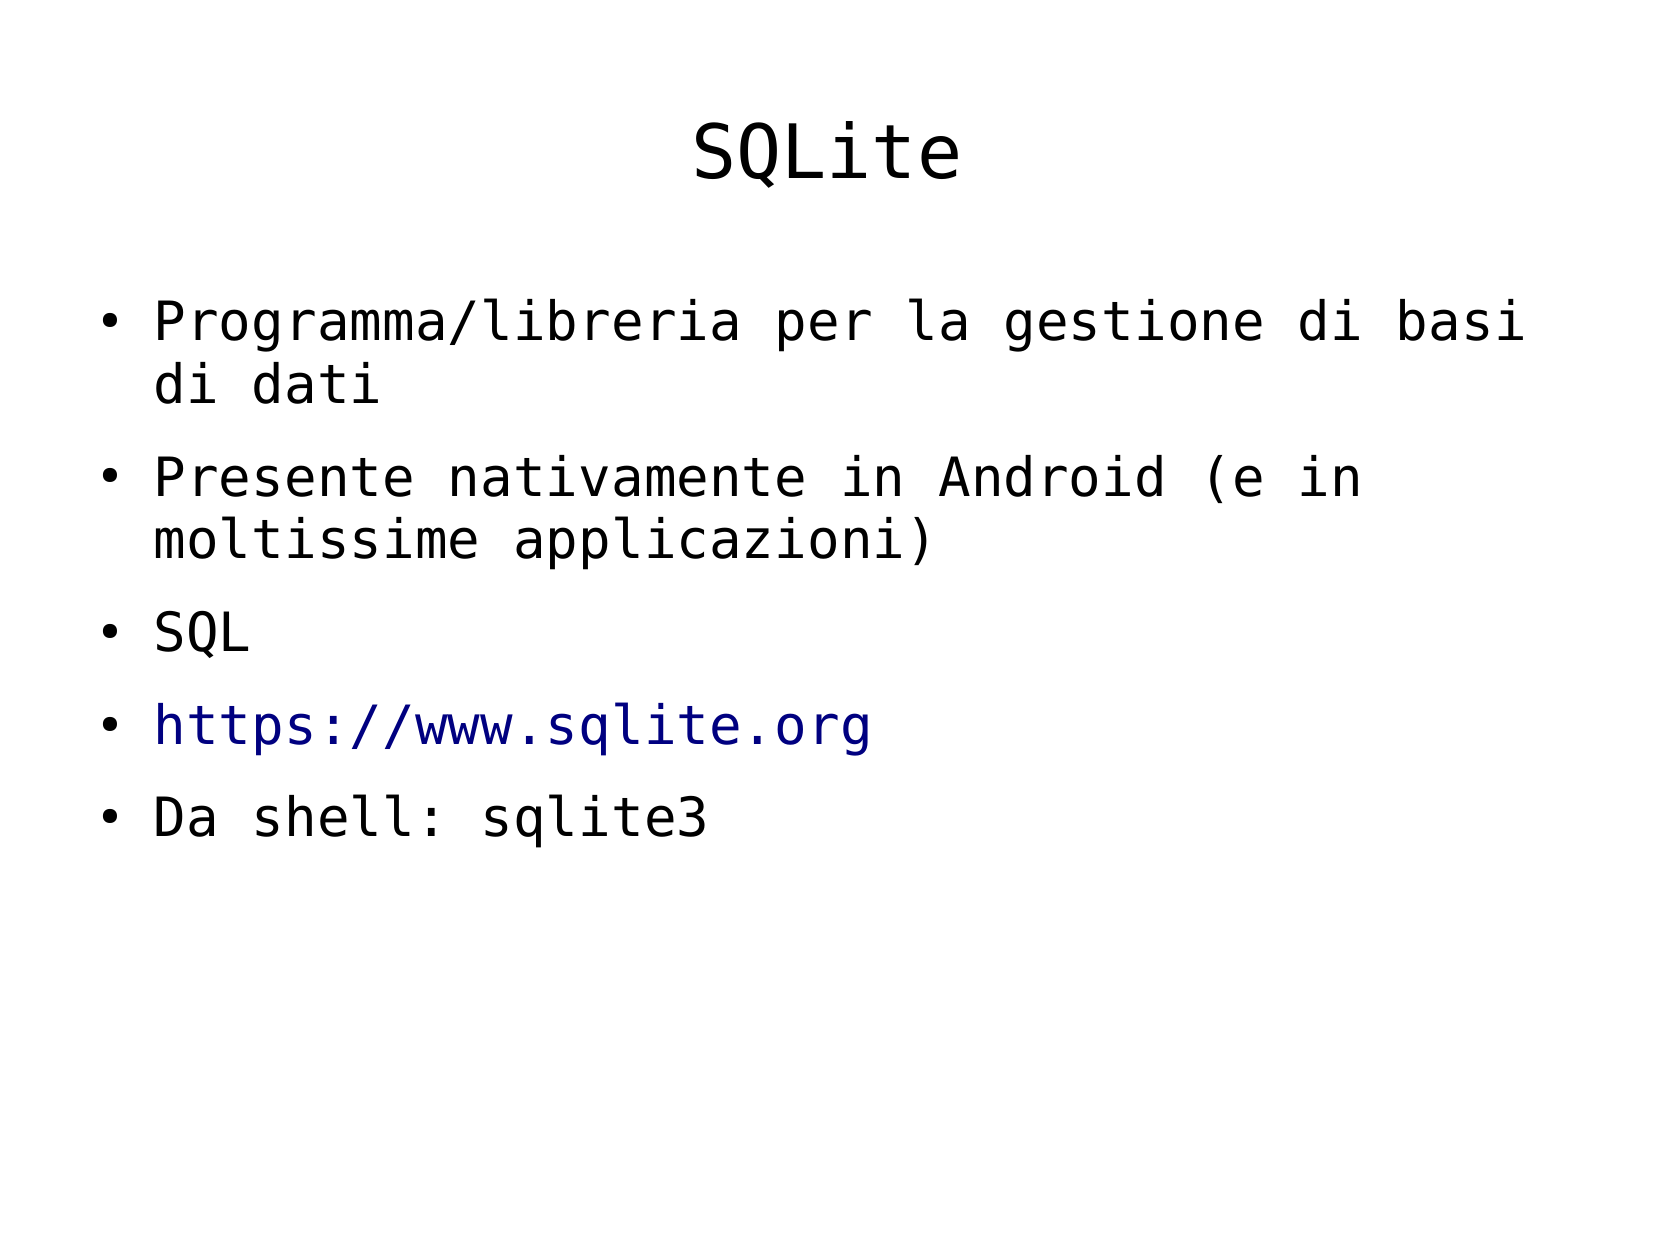

# SQLite
Programma/libreria per la gestione di basi di dati
Presente nativamente in Android (e in moltissime applicazioni)
SQL
https://www.sqlite.org
Da shell: sqlite3